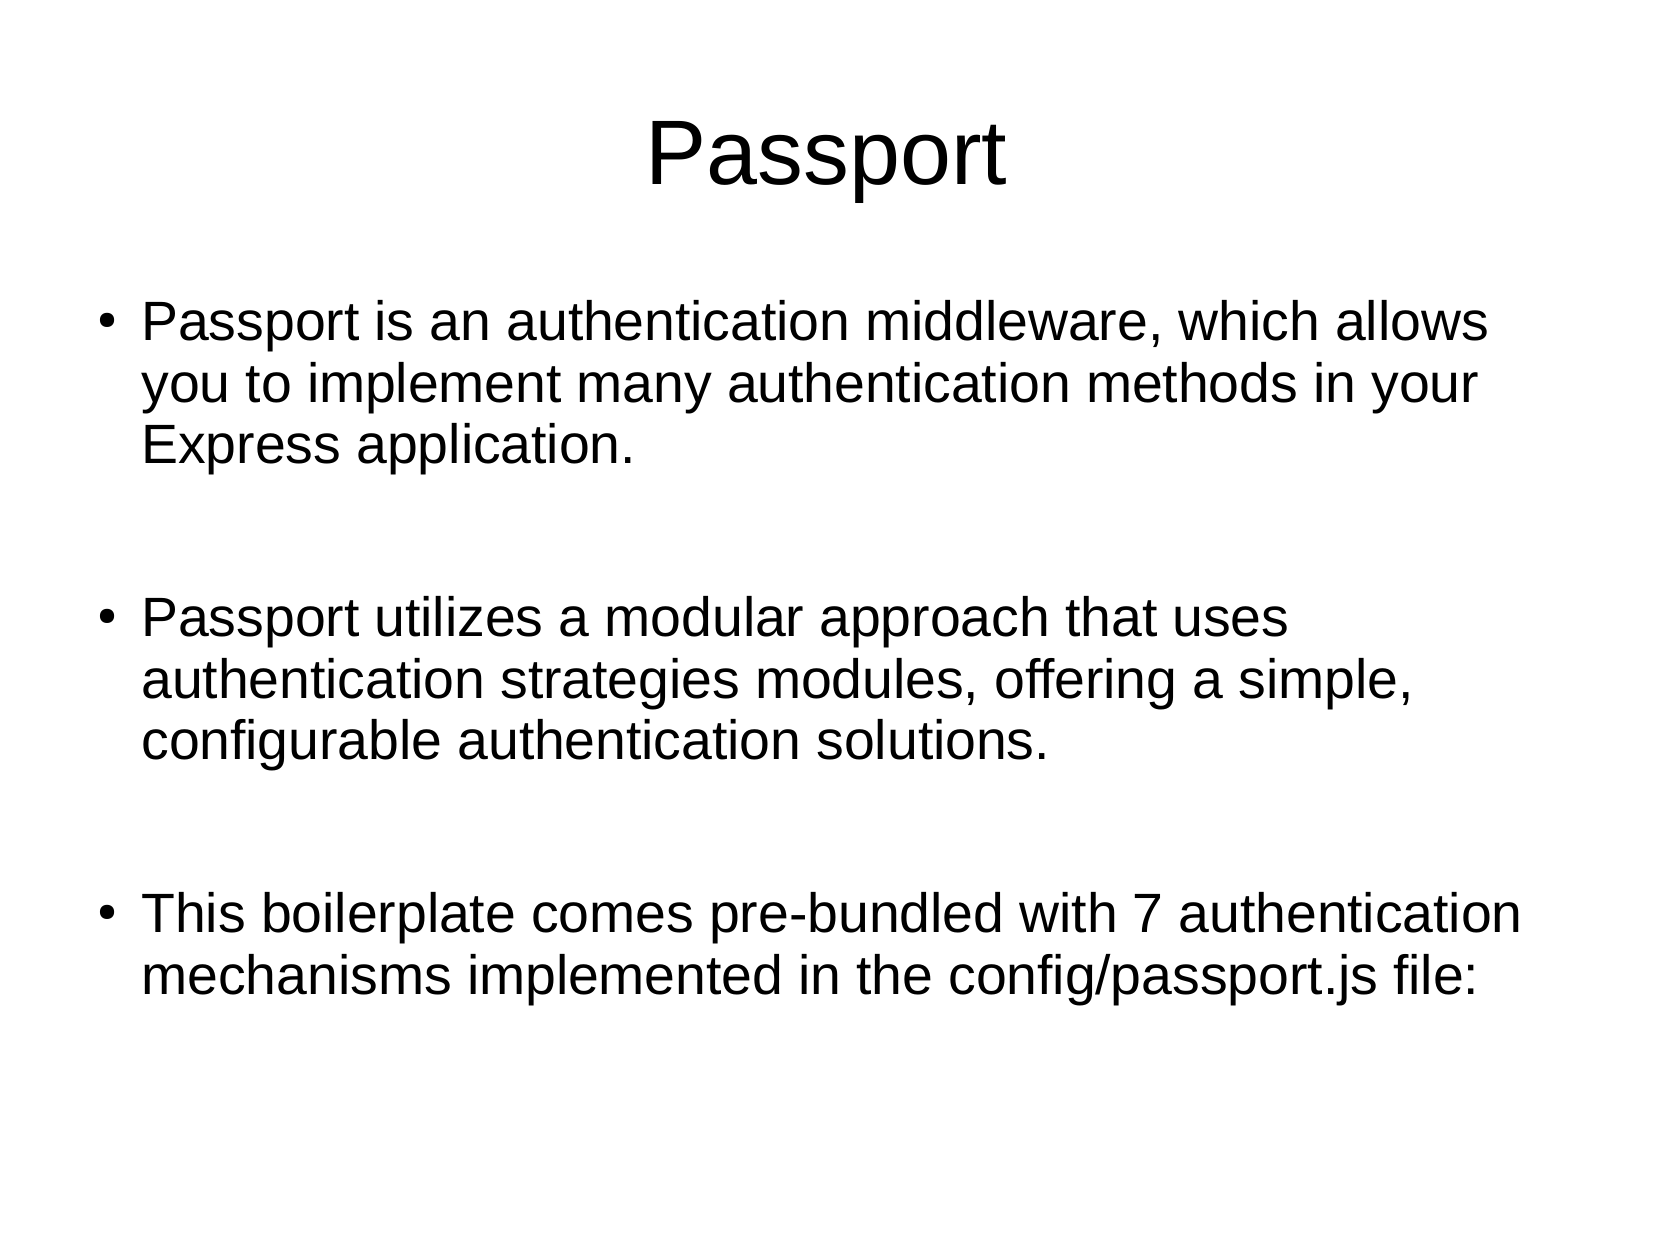

# Passport
Passport is an authentication middleware, which allows you to implement many authentication methods in your Express application.
Passport utilizes a modular approach that uses authentication strategies modules, offering a simple, configurable authentication solutions.
This boilerplate comes pre-bundled with 7 authentication mechanisms implemented in the config/passport.js file: